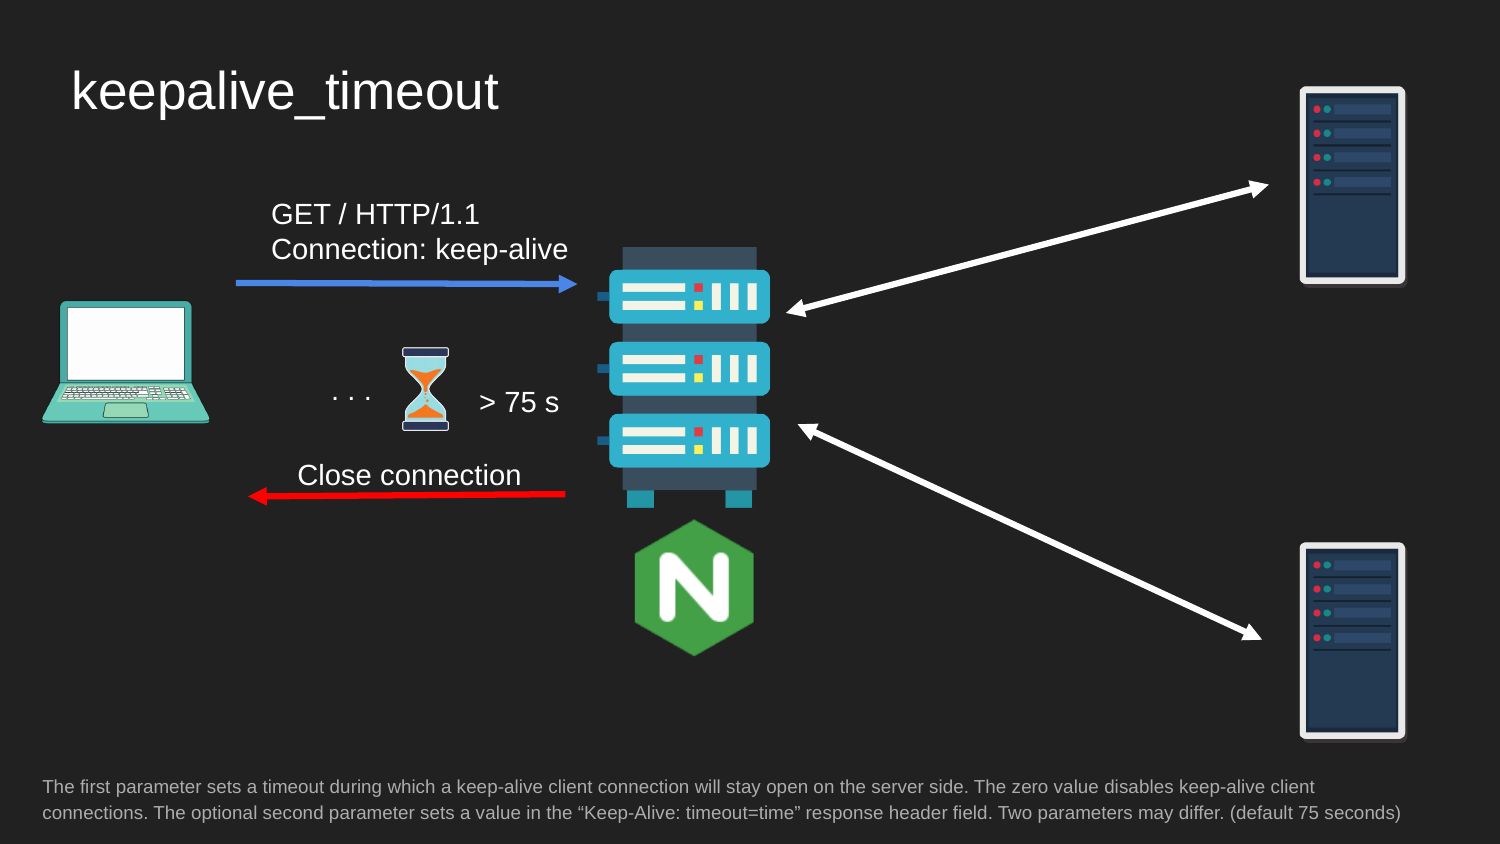

# keepalive_timeout
GET / HTTP/1.1
Connection: keep-alive
 . . .
> 75 s
Close connection
The first parameter sets a timeout during which a keep-alive client connection will stay open on the server side. The zero value disables keep-alive client connections. The optional second parameter sets a value in the “Keep-Alive: timeout=time” response header field. Two parameters may differ. (default 75 seconds)